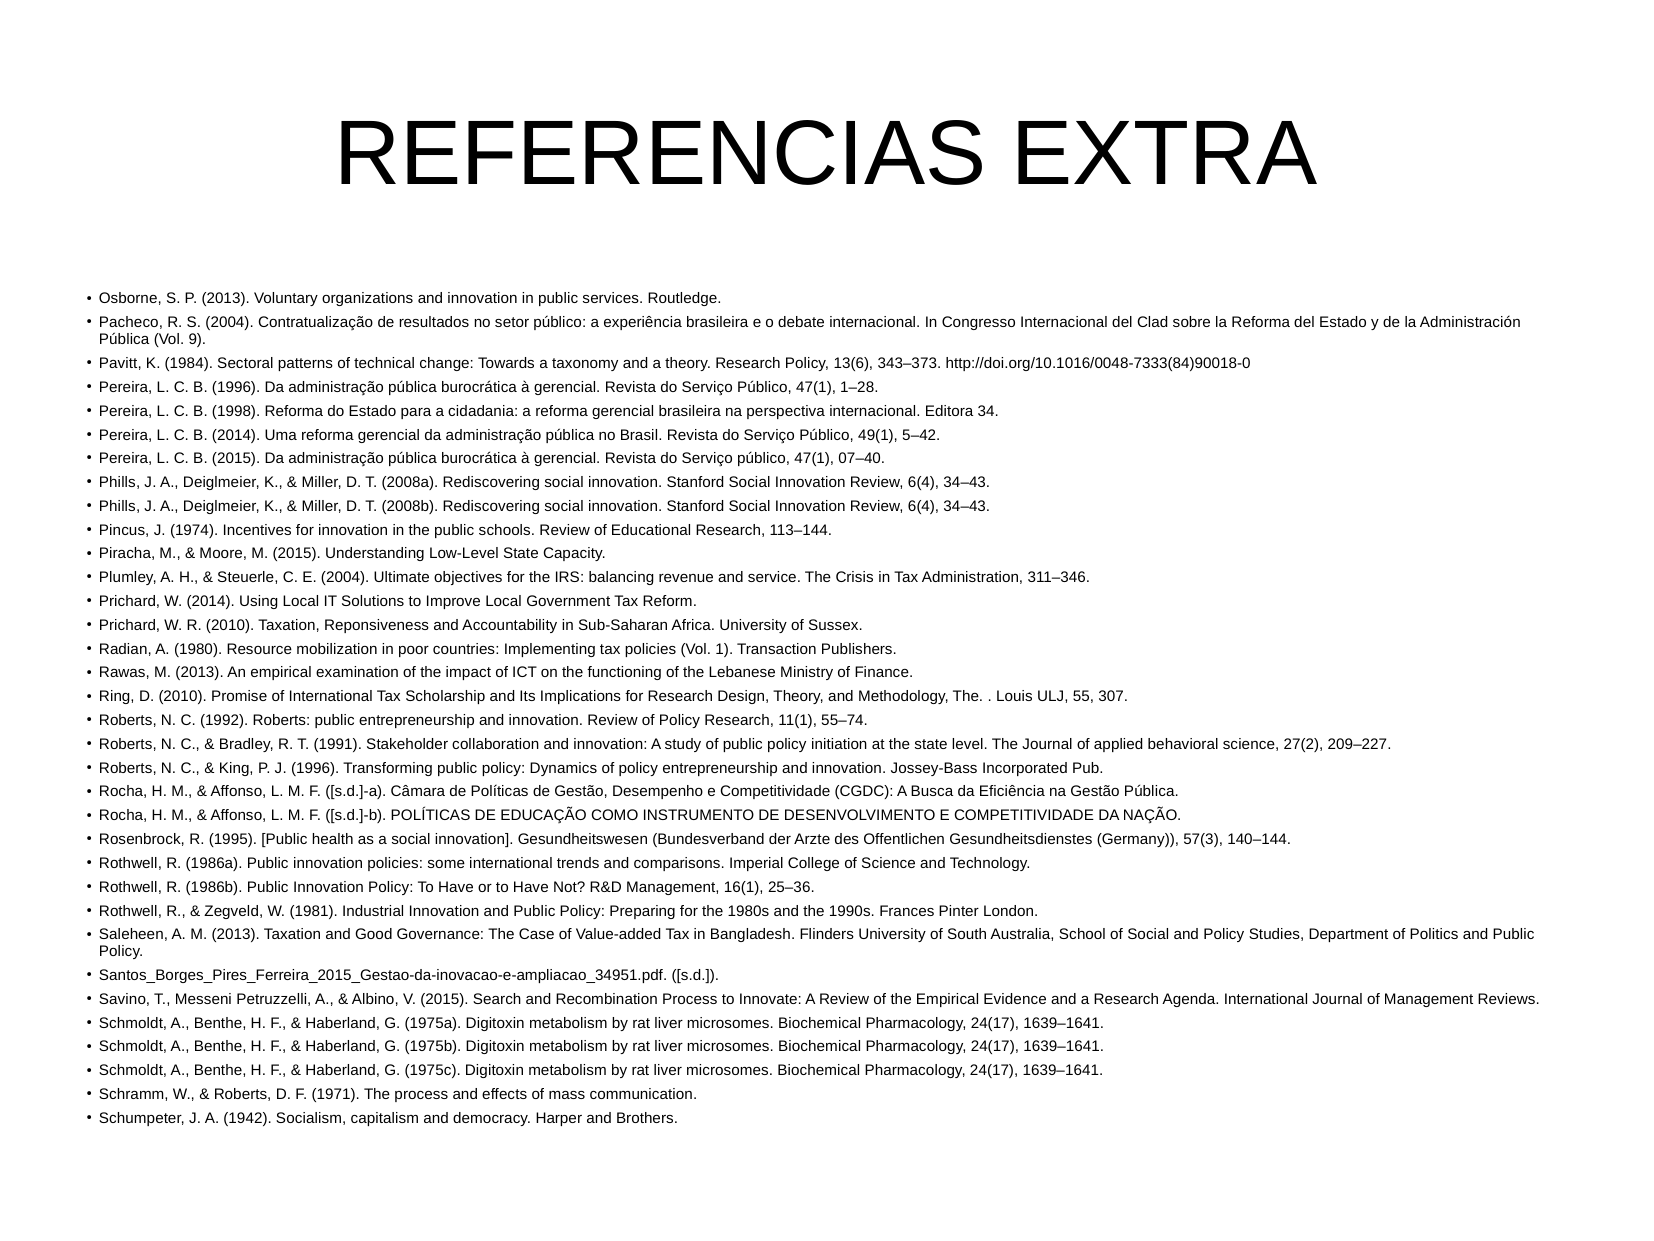

# REFERENCIAS EXTRA
Osborne, S. P. (2013). Voluntary organizations and innovation in public services. Routledge.
Pacheco, R. S. (2004). Contratualização de resultados no setor público: a experiência brasileira e o debate internacional. In Congresso Internacional del Clad sobre la Reforma del Estado y de la Administración Pública (Vol. 9).
Pavitt, K. (1984). Sectoral patterns of technical change: Towards a taxonomy and a theory. Research Policy, 13(6), 343–373. http://doi.org/10.1016/0048-7333(84)90018-0
Pereira, L. C. B. (1996). Da administração pública burocrática à gerencial. Revista do Serviço Público, 47(1), 1–28.
Pereira, L. C. B. (1998). Reforma do Estado para a cidadania: a reforma gerencial brasileira na perspectiva internacional. Editora 34.
Pereira, L. C. B. (2014). Uma reforma gerencial da administração pública no Brasil. Revista do Serviço Público, 49(1), 5–42.
Pereira, L. C. B. (2015). Da administração pública burocrática à gerencial. Revista do Serviço público, 47(1), 07–40.
Phills, J. A., Deiglmeier, K., & Miller, D. T. (2008a). Rediscovering social innovation. Stanford Social Innovation Review, 6(4), 34–43.
Phills, J. A., Deiglmeier, K., & Miller, D. T. (2008b). Rediscovering social innovation. Stanford Social Innovation Review, 6(4), 34–43.
Pincus, J. (1974). Incentives for innovation in the public schools. Review of Educational Research, 113–144.
Piracha, M., & Moore, M. (2015). Understanding Low-Level State Capacity.
Plumley, A. H., & Steuerle, C. E. (2004). Ultimate objectives for the IRS: balancing revenue and service. The Crisis in Tax Administration, 311–346.
Prichard, W. (2014). Using Local IT Solutions to Improve Local Government Tax Reform.
Prichard, W. R. (2010). Taxation, Reponsiveness and Accountability in Sub-Saharan Africa. University of Sussex.
Radian, A. (1980). Resource mobilization in poor countries: Implementing tax policies (Vol. 1). Transaction Publishers.
Rawas, M. (2013). An empirical examination of the impact of ICT on the functioning of the Lebanese Ministry of Finance.
Ring, D. (2010). Promise of International Tax Scholarship and Its Implications for Research Design, Theory, and Methodology, The. . Louis ULJ, 55, 307.
Roberts, N. C. (1992). Roberts: public entrepreneurship and innovation. Review of Policy Research, 11(1), 55–74.
Roberts, N. C., & Bradley, R. T. (1991). Stakeholder collaboration and innovation: A study of public policy initiation at the state level. The Journal of applied behavioral science, 27(2), 209–227.
Roberts, N. C., & King, P. J. (1996). Transforming public policy: Dynamics of policy entrepreneurship and innovation. Jossey-Bass Incorporated Pub.
Rocha, H. M., & Affonso, L. M. F. ([s.d.]-a). Câmara de Políticas de Gestão, Desempenho e Competitividade (CGDC): A Busca da Eficiência na Gestão Pública.
Rocha, H. M., & Affonso, L. M. F. ([s.d.]-b). POLÍTICAS DE EDUCAÇÃO COMO INSTRUMENTO DE DESENVOLVIMENTO E COMPETITIVIDADE DA NAÇÃO.
Rosenbrock, R. (1995). [Public health as a social innovation]. Gesundheitswesen (Bundesverband der Arzte des Offentlichen Gesundheitsdienstes (Germany)), 57(3), 140–144.
Rothwell, R. (1986a). Public innovation policies: some international trends and comparisons. Imperial College of Science and Technology.
Rothwell, R. (1986b). Public Innovation Policy: To Have or to Have Not? R&D Management, 16(1), 25–36.
Rothwell, R., & Zegveld, W. (1981). Industrial Innovation and Public Policy: Preparing for the 1980s and the 1990s. Frances Pinter London.
Saleheen, A. M. (2013). Taxation and Good Governance: The Case of Value-added Tax in Bangladesh. Flinders University of South Australia, School of Social and Policy Studies, Department of Politics and Public Policy.
Santos_Borges_Pires_Ferreira_2015_Gestao-da-inovacao-e-ampliacao_34951.pdf. ([s.d.]).
Savino, T., Messeni Petruzzelli, A., & Albino, V. (2015). Search and Recombination Process to Innovate: A Review of the Empirical Evidence and a Research Agenda. International Journal of Management Reviews.
Schmoldt, A., Benthe, H. F., & Haberland, G. (1975a). Digitoxin metabolism by rat liver microsomes. Biochemical Pharmacology, 24(17), 1639–1641.
Schmoldt, A., Benthe, H. F., & Haberland, G. (1975b). Digitoxin metabolism by rat liver microsomes. Biochemical Pharmacology, 24(17), 1639–1641.
Schmoldt, A., Benthe, H. F., & Haberland, G. (1975c). Digitoxin metabolism by rat liver microsomes. Biochemical Pharmacology, 24(17), 1639–1641.
Schramm, W., & Roberts, D. F. (1971). The process and effects of mass communication.
Schumpeter, J. A. (1942). Socialism, capitalism and democracy. Harper and Brothers.